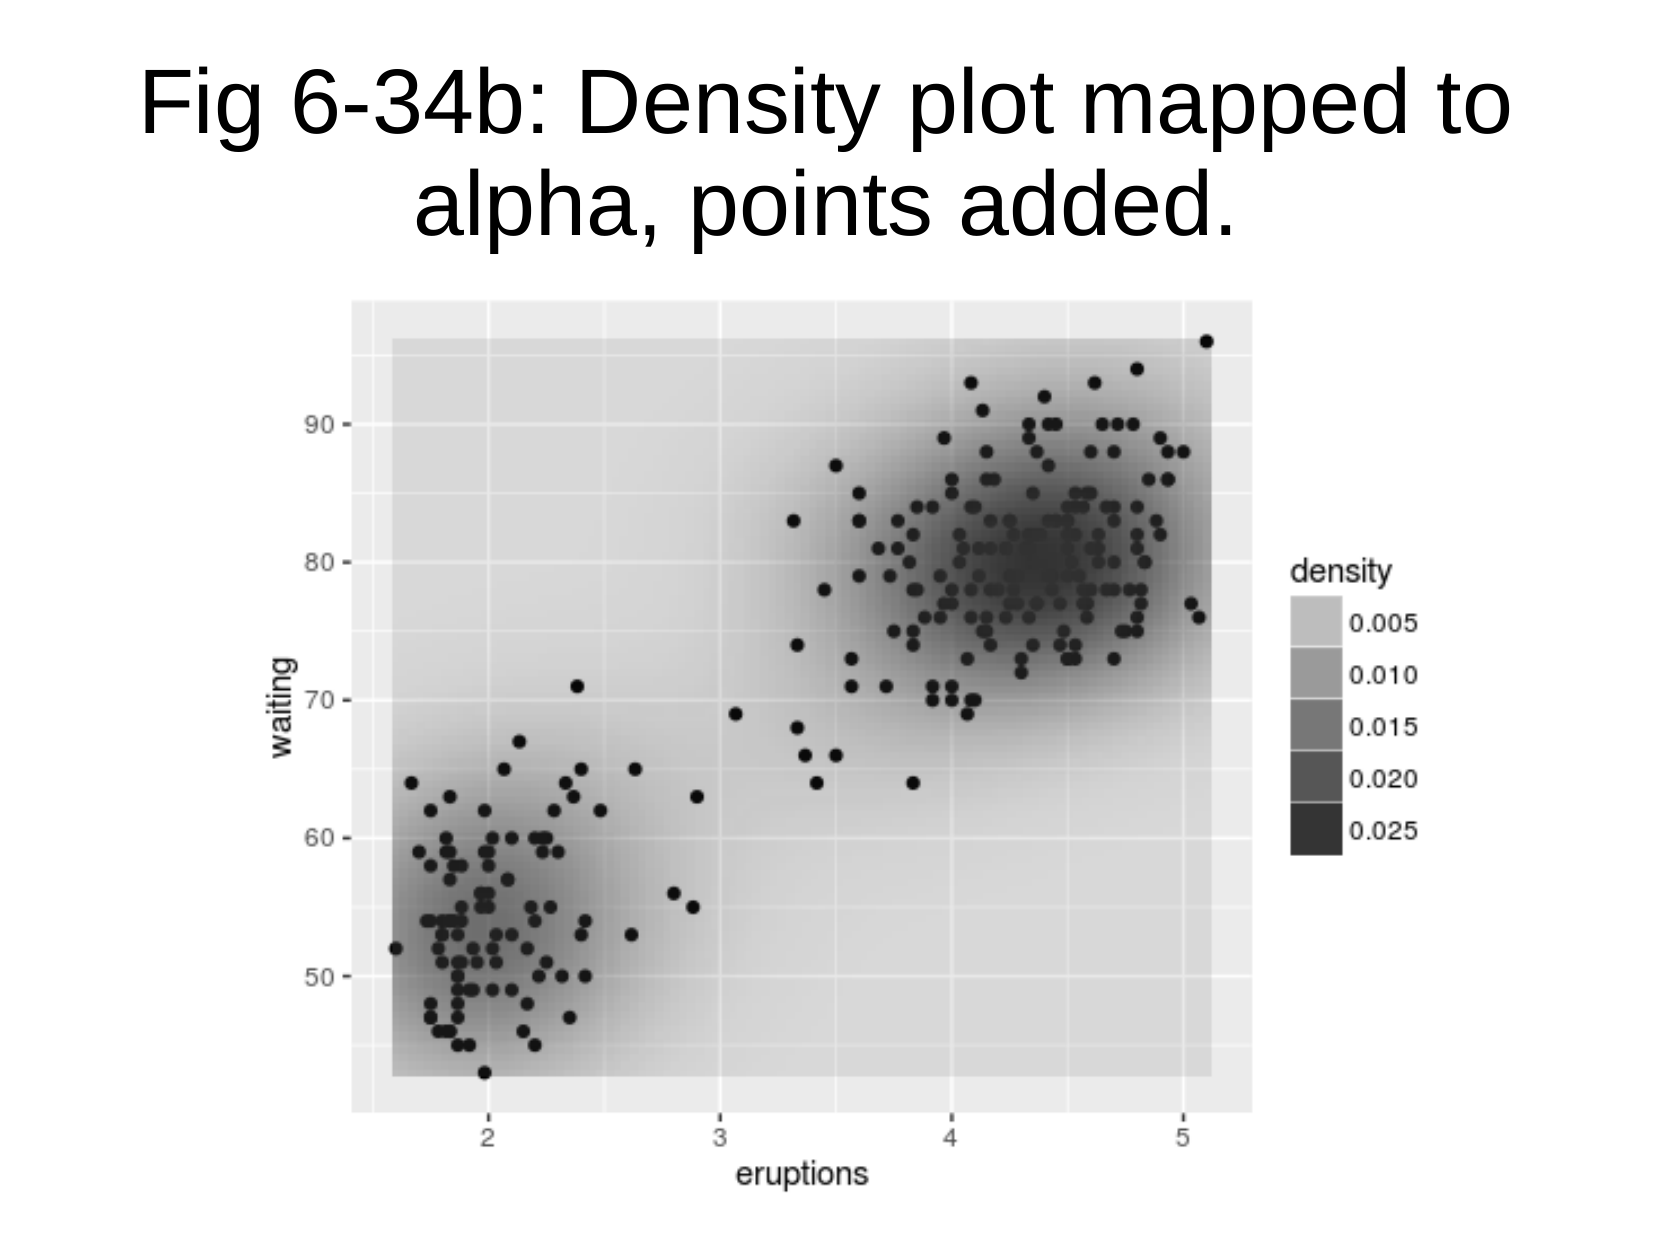

# Fig 6-34b: Density plot mapped to alpha, points added.